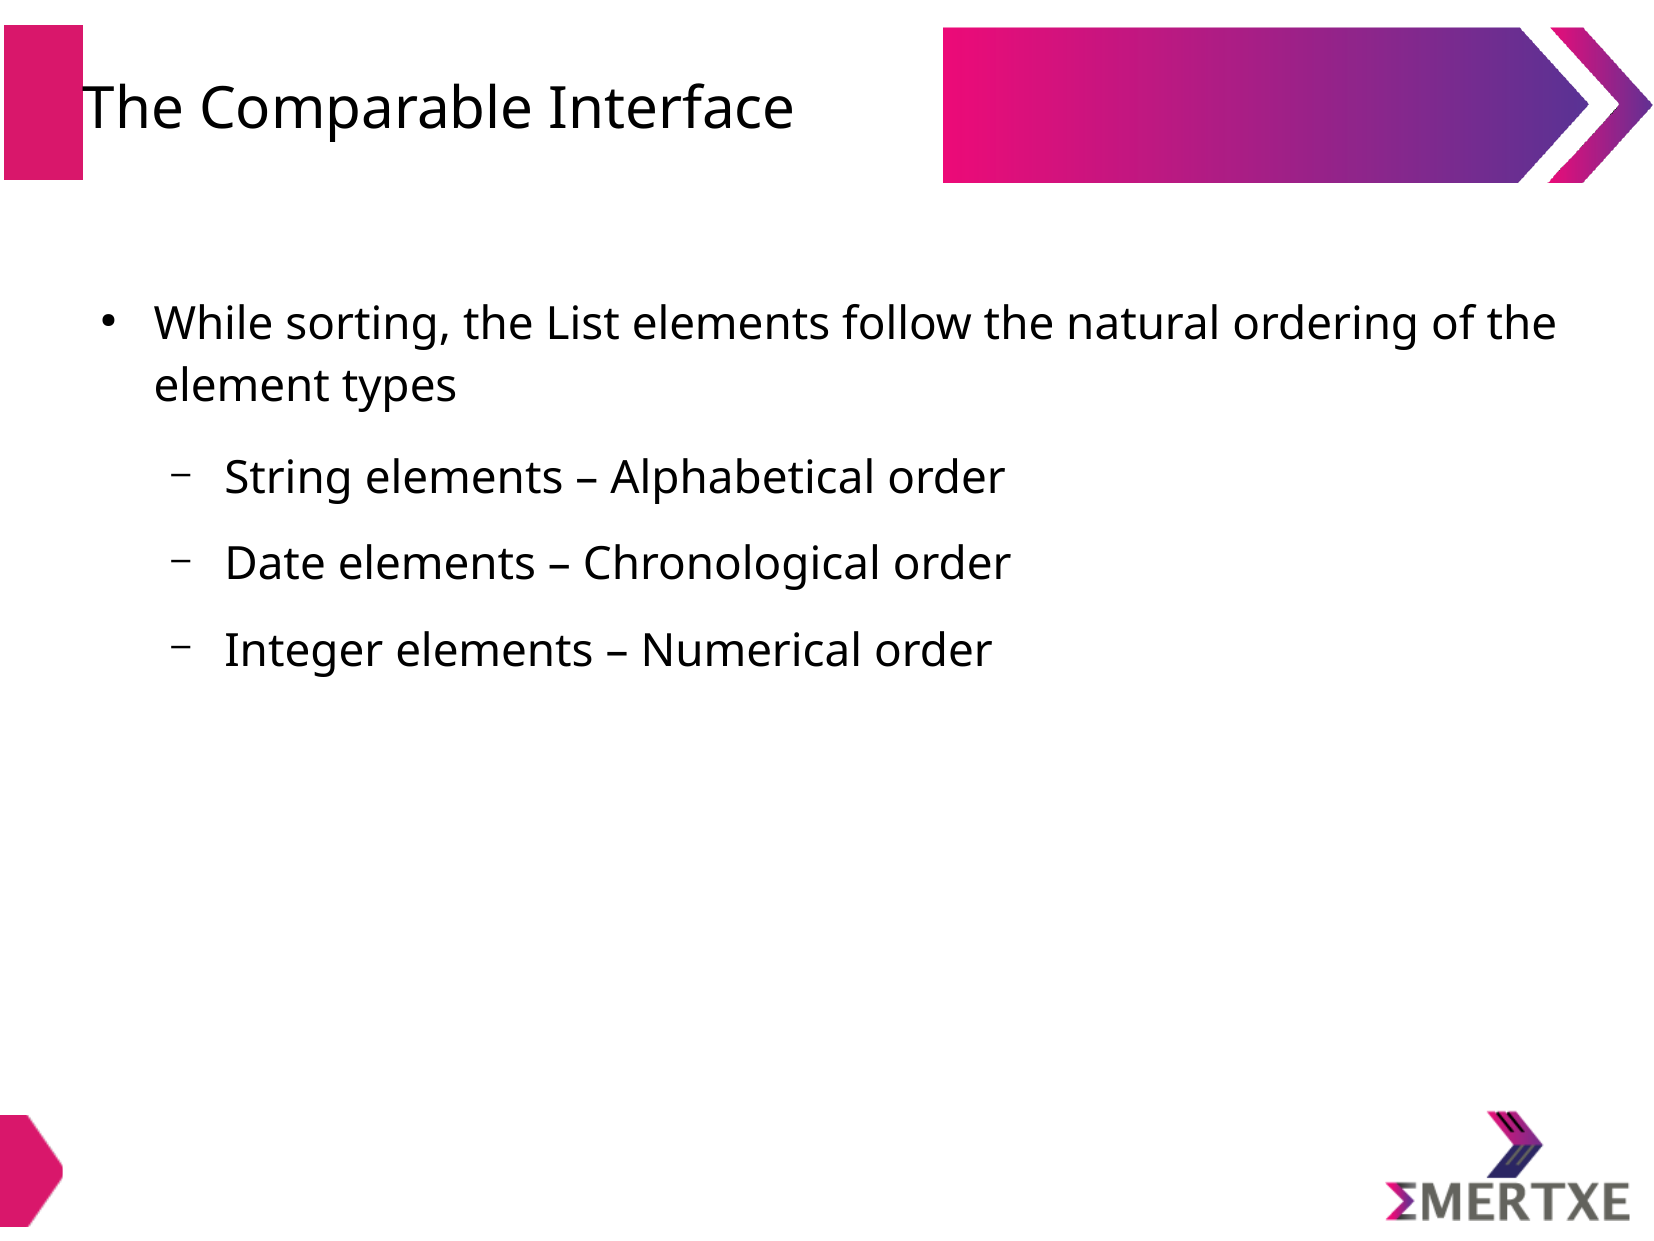

# The Comparable Interface
While sorting, the List elements follow the natural ordering of the element types
String elements – Alphabetical order
Date elements – Chronological order
Integer elements – Numerical order